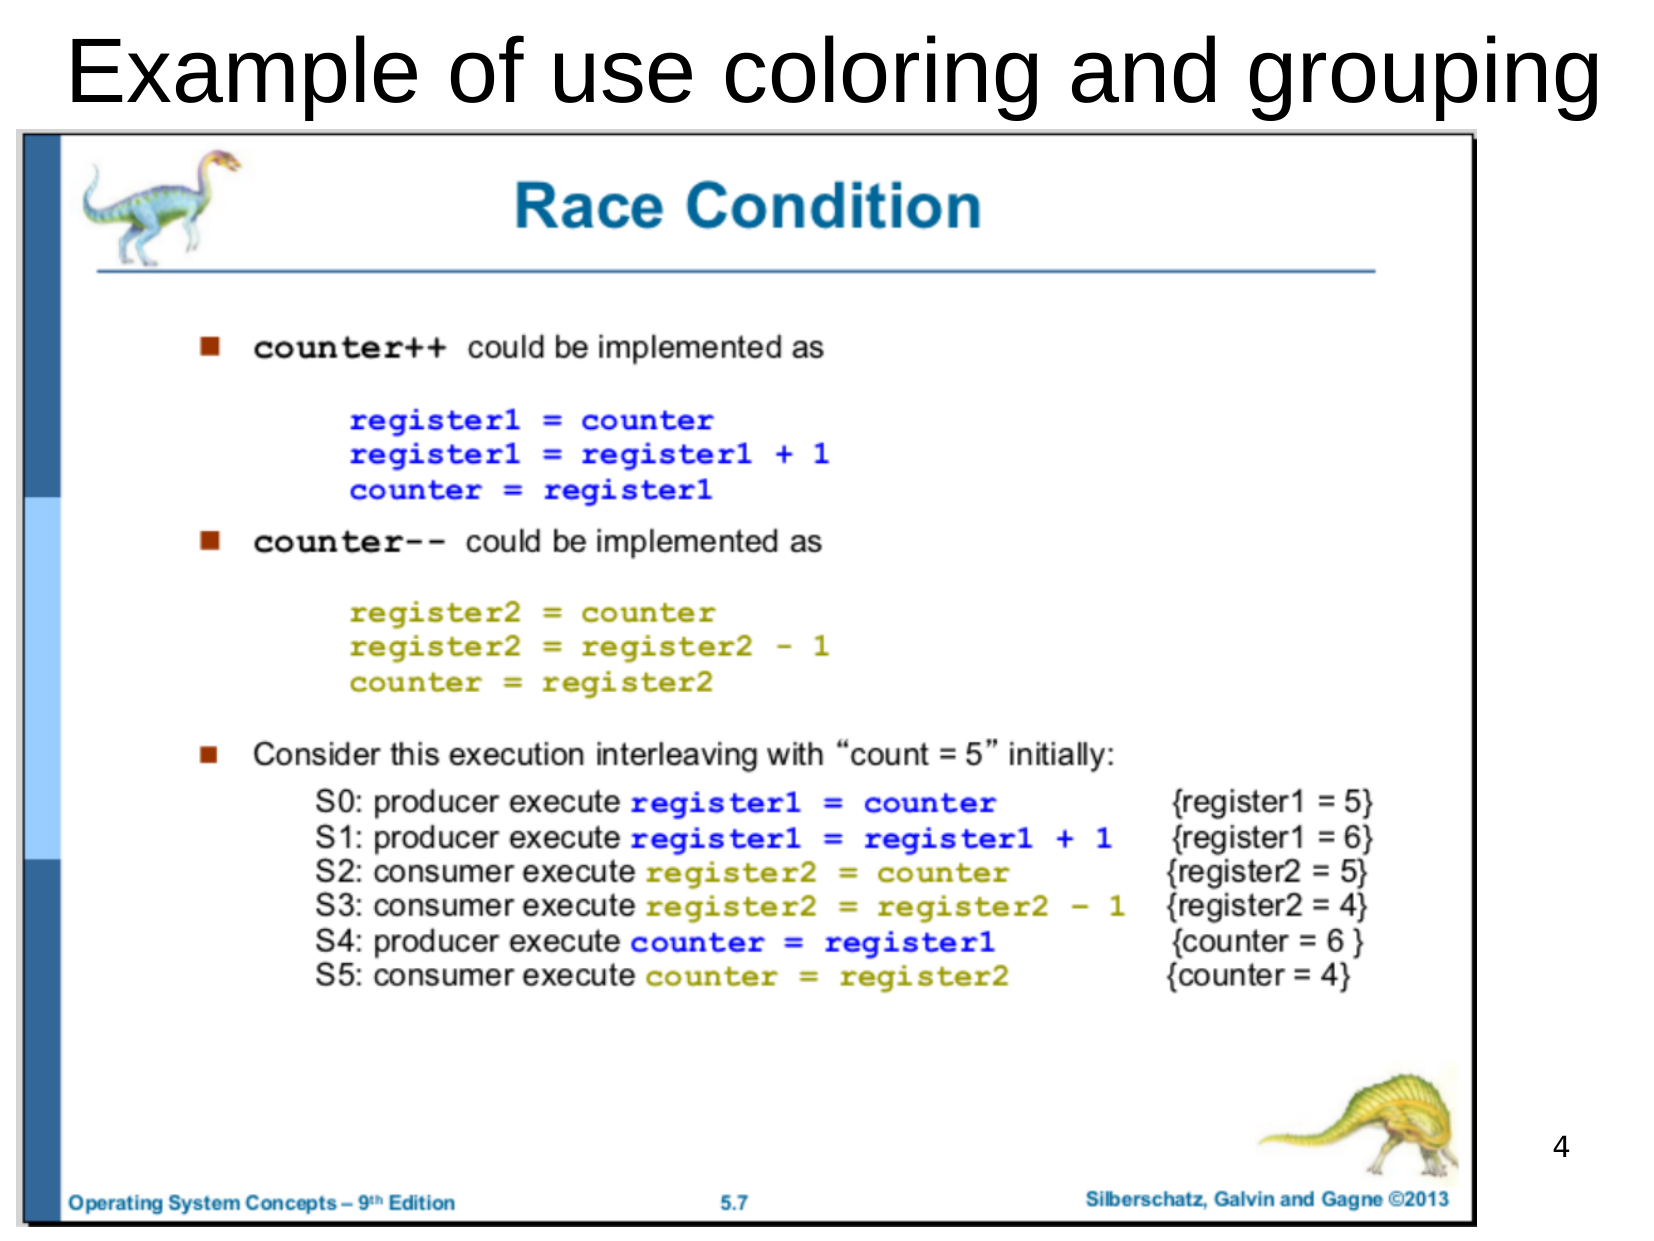

# Example of use coloring and grouping
4